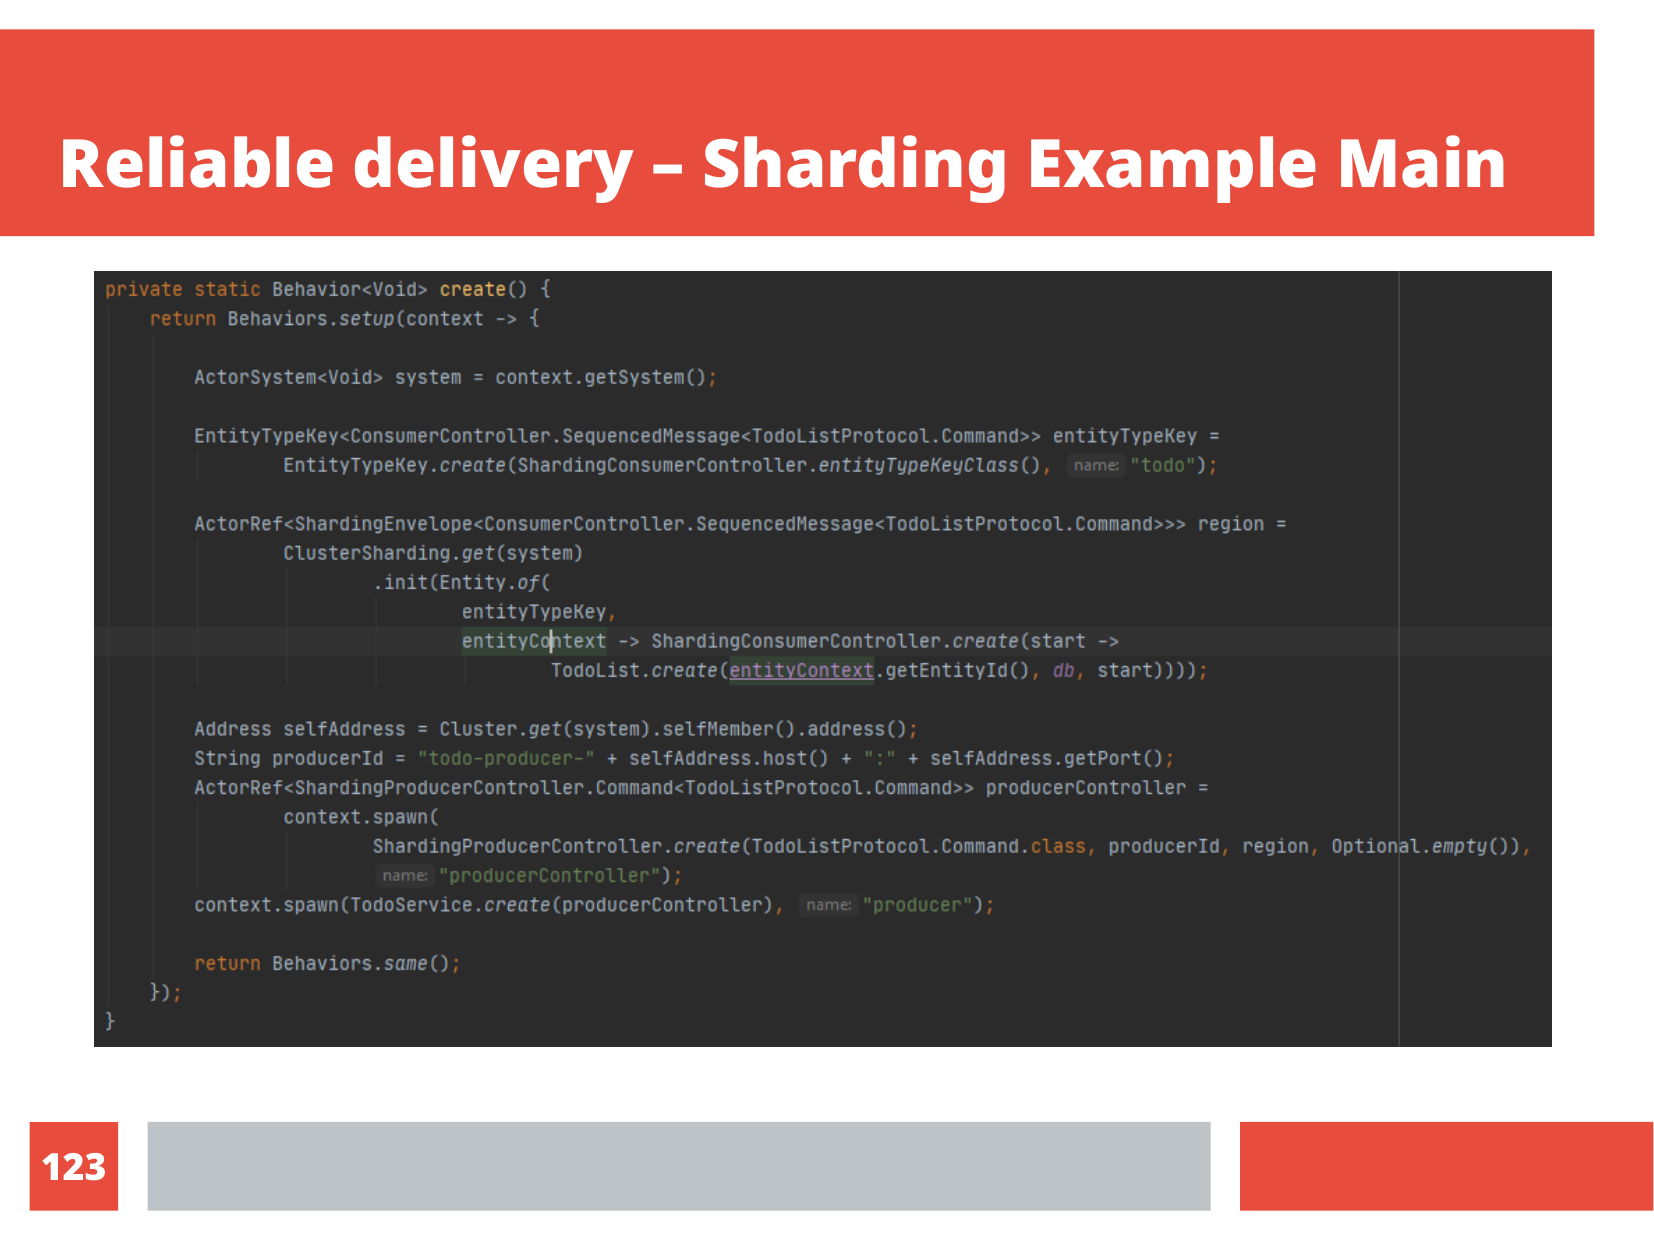

# Reliable delivery – Sharding Example Main
123